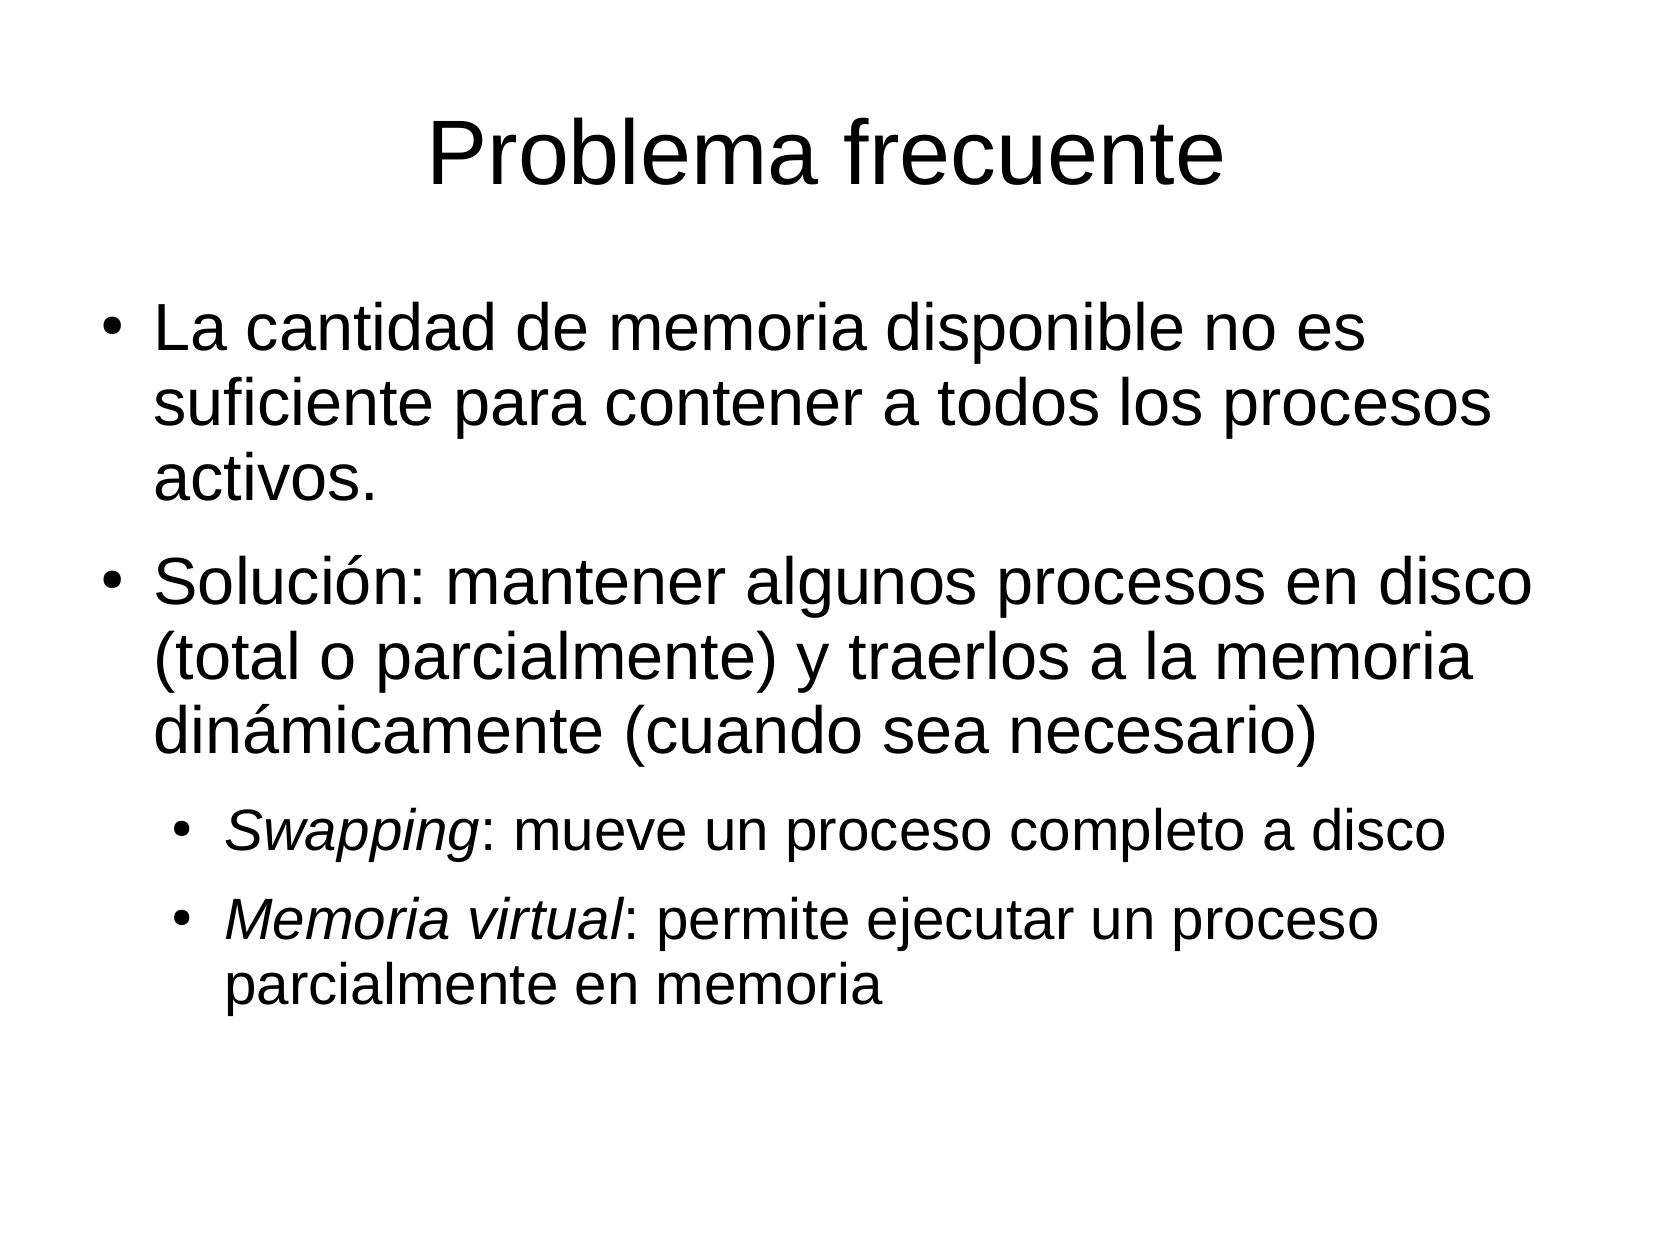

# Problema frecuente
La cantidad de memoria disponible no es suficiente para contener a todos los procesos activos.
Solución: mantener algunos procesos en disco (total o parcialmente) y traerlos a la memoria dinámicamente (cuando sea necesario)
Swapping: mueve un proceso completo a disco
Memoria virtual: permite ejecutar un proceso parcialmente en memoria